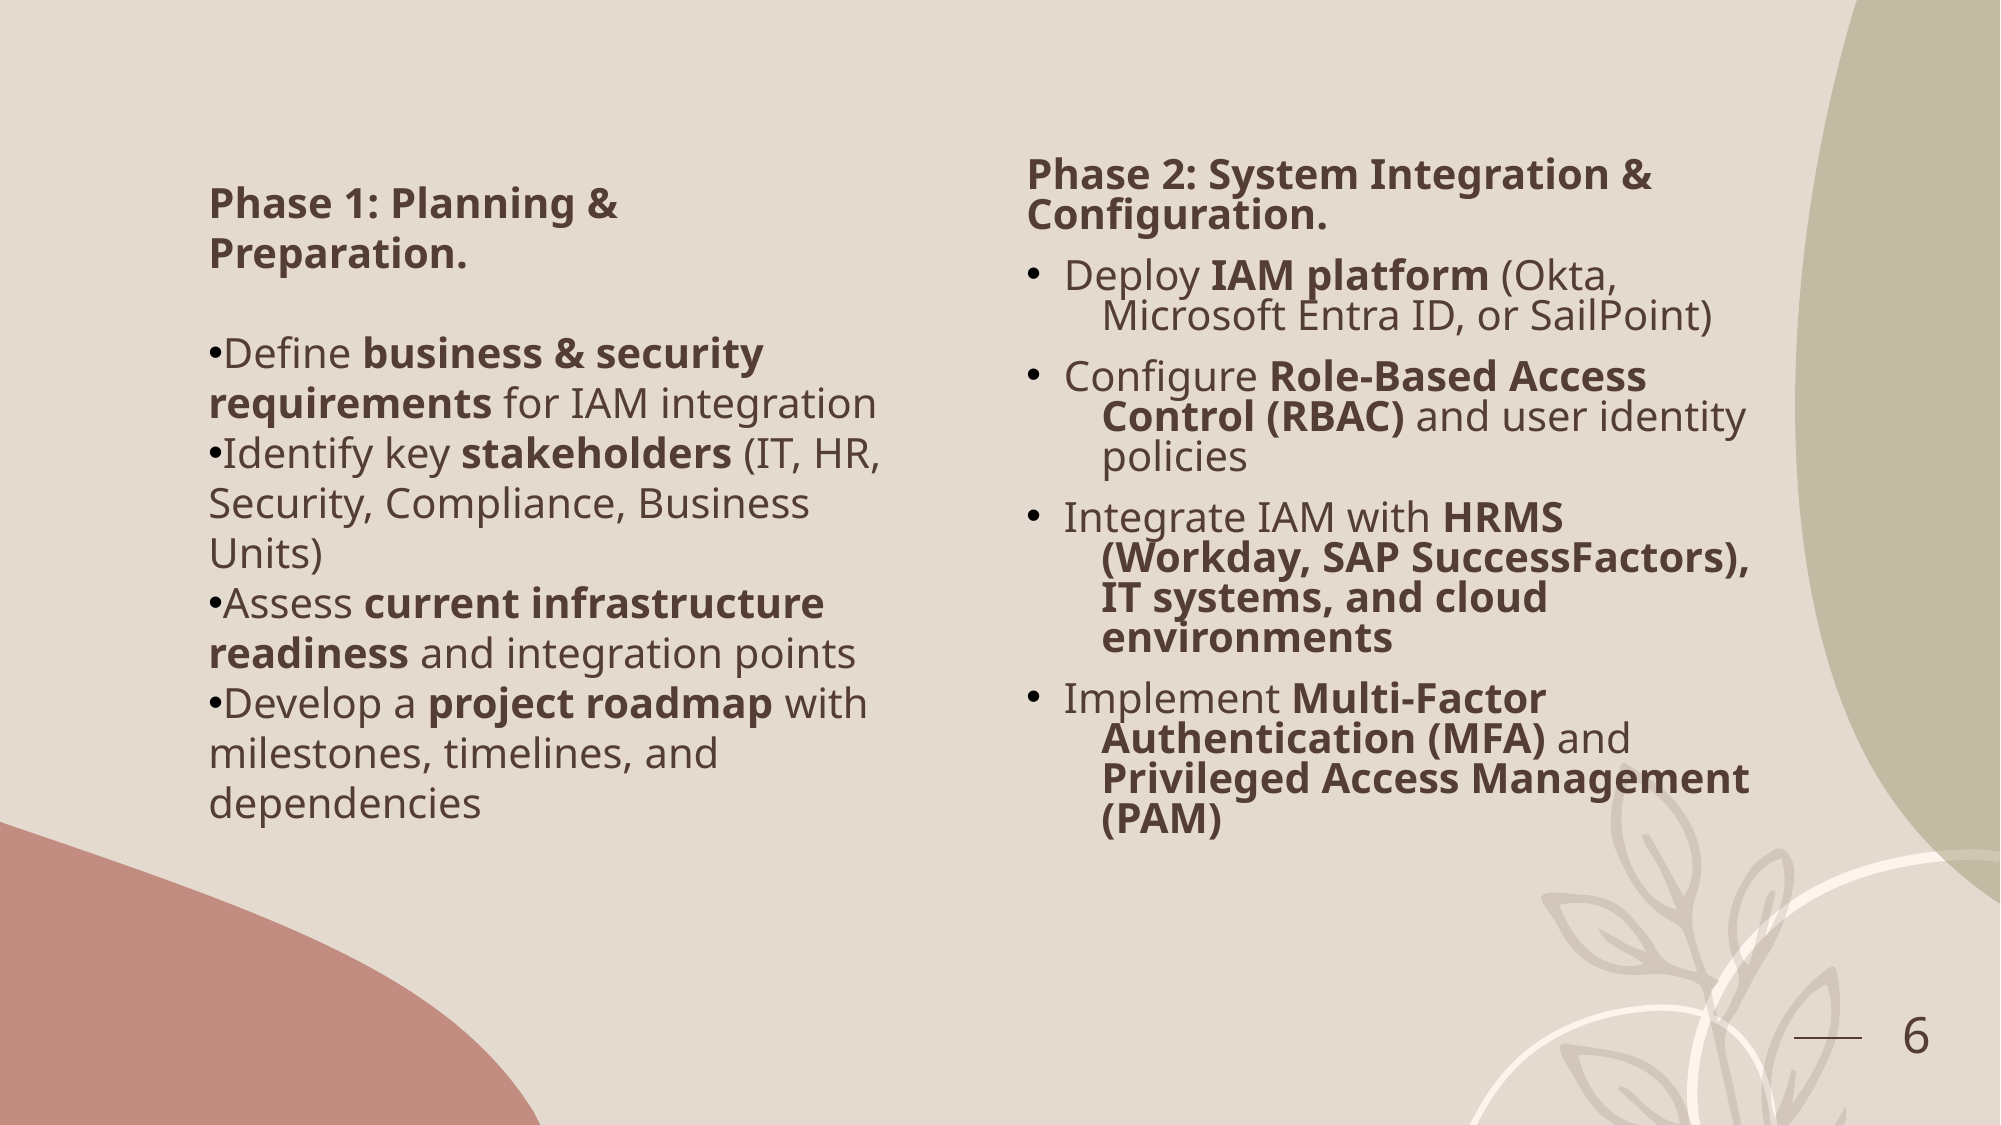

#
Phase 2: System Integration & Configuration.
Deploy IAM platform (Okta, Microsoft Entra ID, or SailPoint)
Configure Role-Based Access Control (RBAC) and user identity policies
Integrate IAM with HRMS (Workday, SAP SuccessFactors), IT systems, and cloud environments
Implement Multi-Factor Authentication (MFA) and Privileged Access Management (PAM)
Phase 1: Planning & Preparation.
Define business & security requirements for IAM integration
Identify key stakeholders (IT, HR, Security, Compliance, Business Units)
Assess current infrastructure readiness and integration points
Develop a project roadmap with milestones, timelines, and dependencies